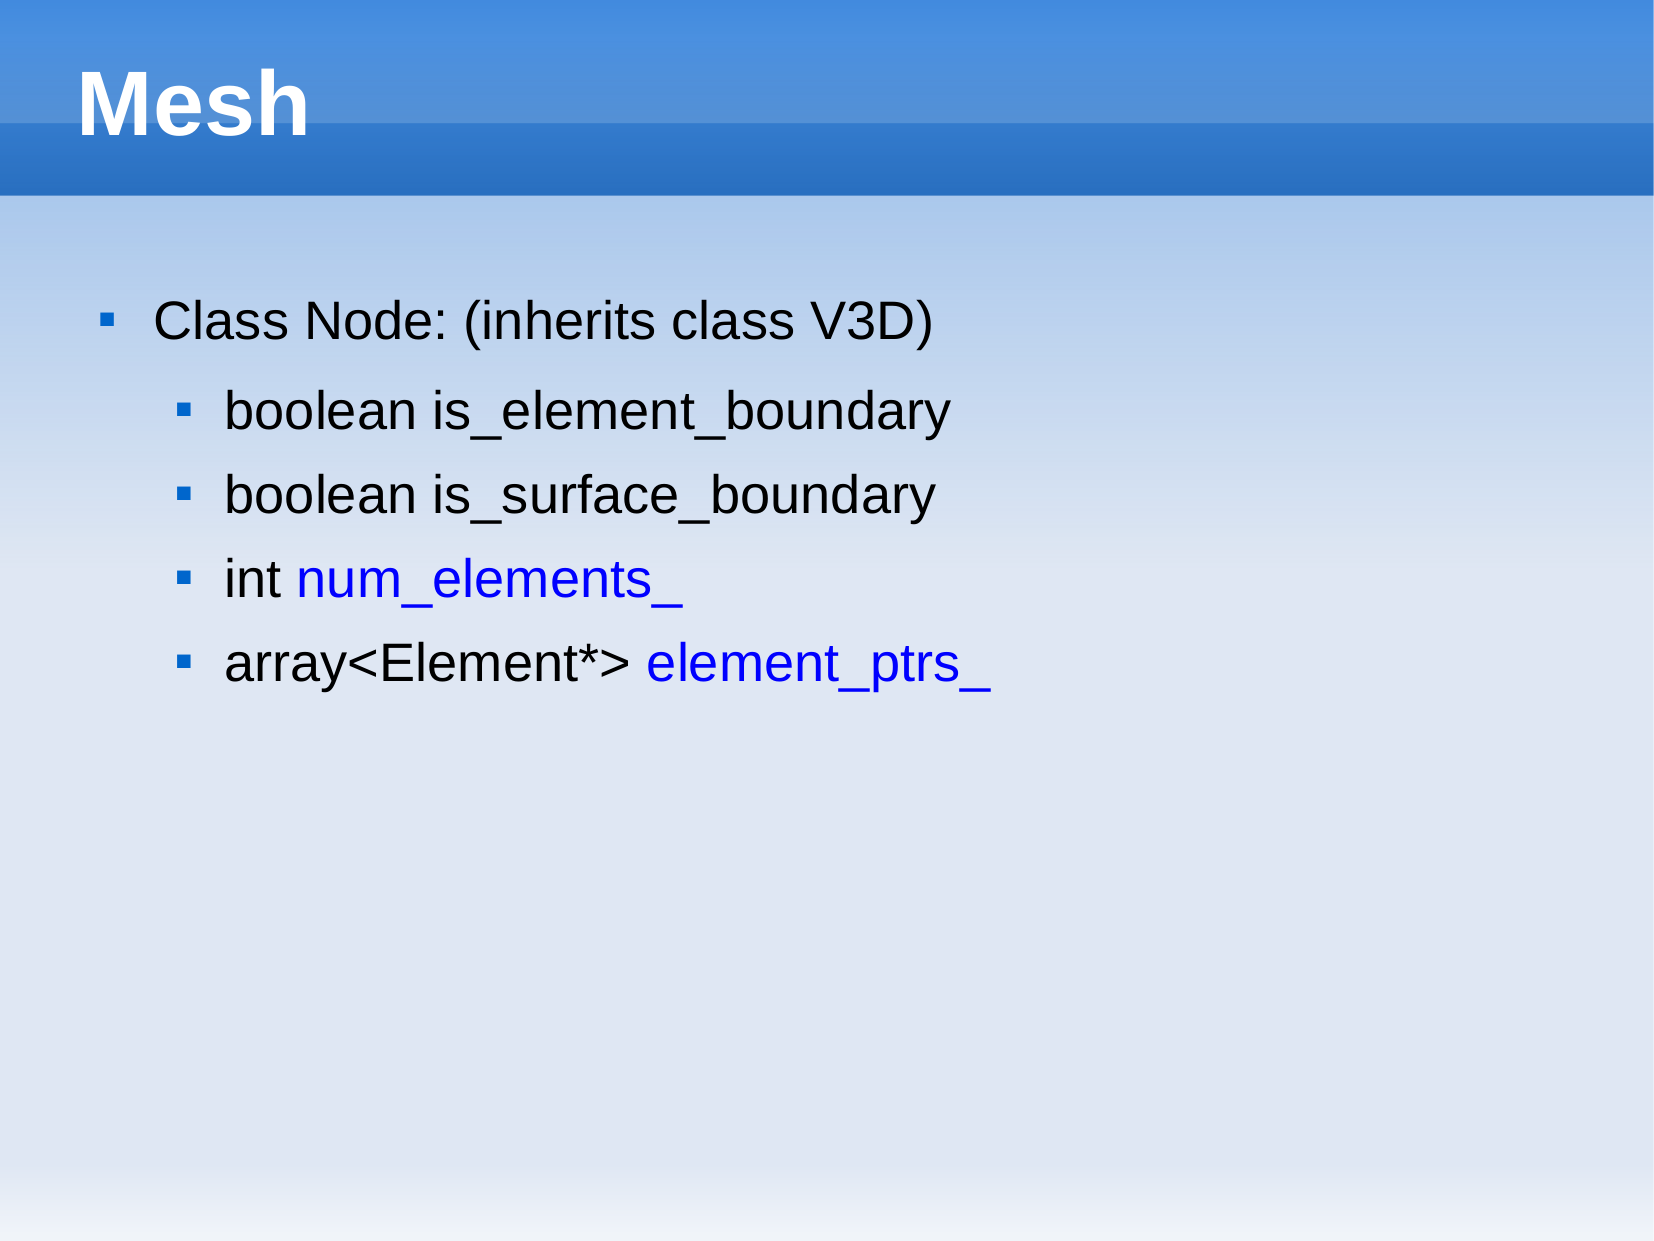

# Mesh
Class Node: (inherits class V3D)
boolean is_element_boundary
boolean is_surface_boundary
int num_elements_
array<Element*> element_ptrs_